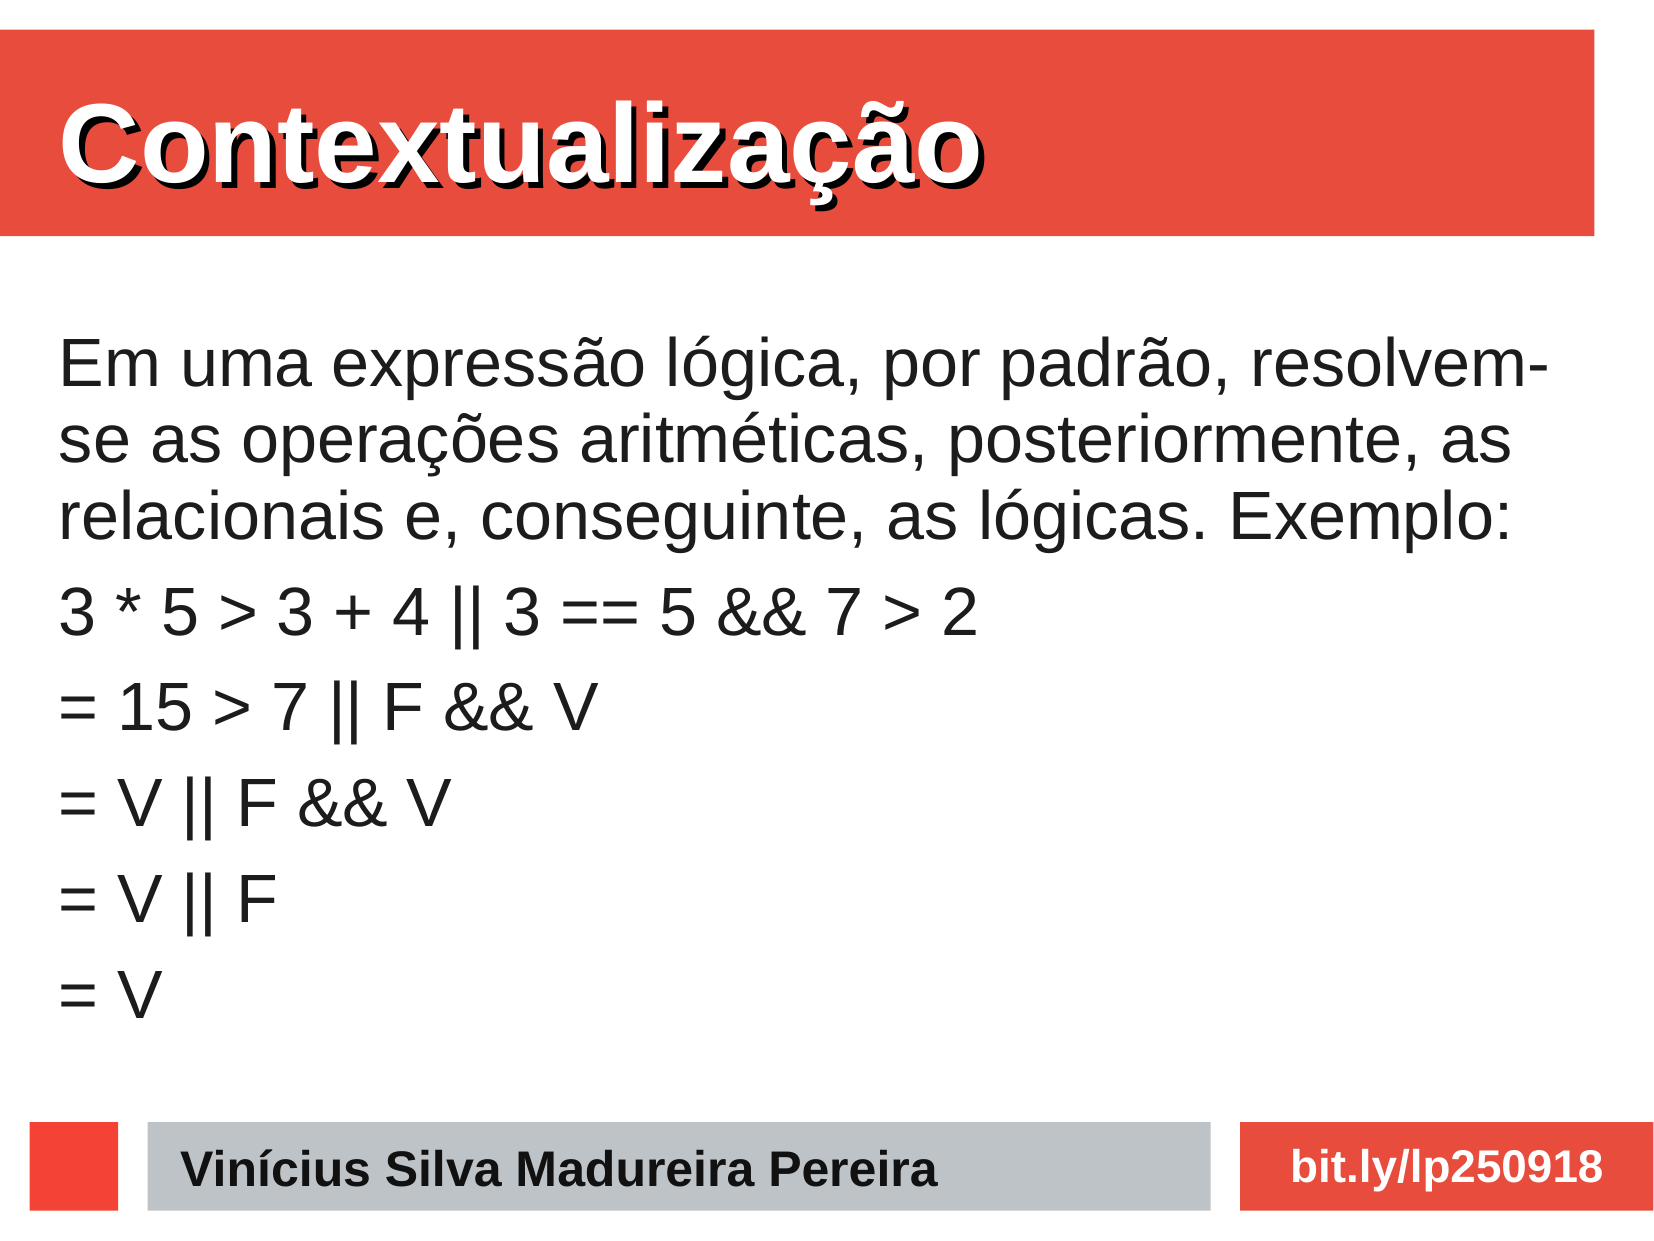

# Contextualização
Em uma expressão lógica, por padrão, resolvem-se as operações aritméticas, posteriormente, as relacionais e, conseguinte, as lógicas. Exemplo:
3 * 5 > 3 + 4 || 3 == 5 && 7 > 2
= 15 > 7 || F && V
= V || F && V
= V || F
= V
Vinícius Silva Madureira Pereira
bit.ly/lp250918